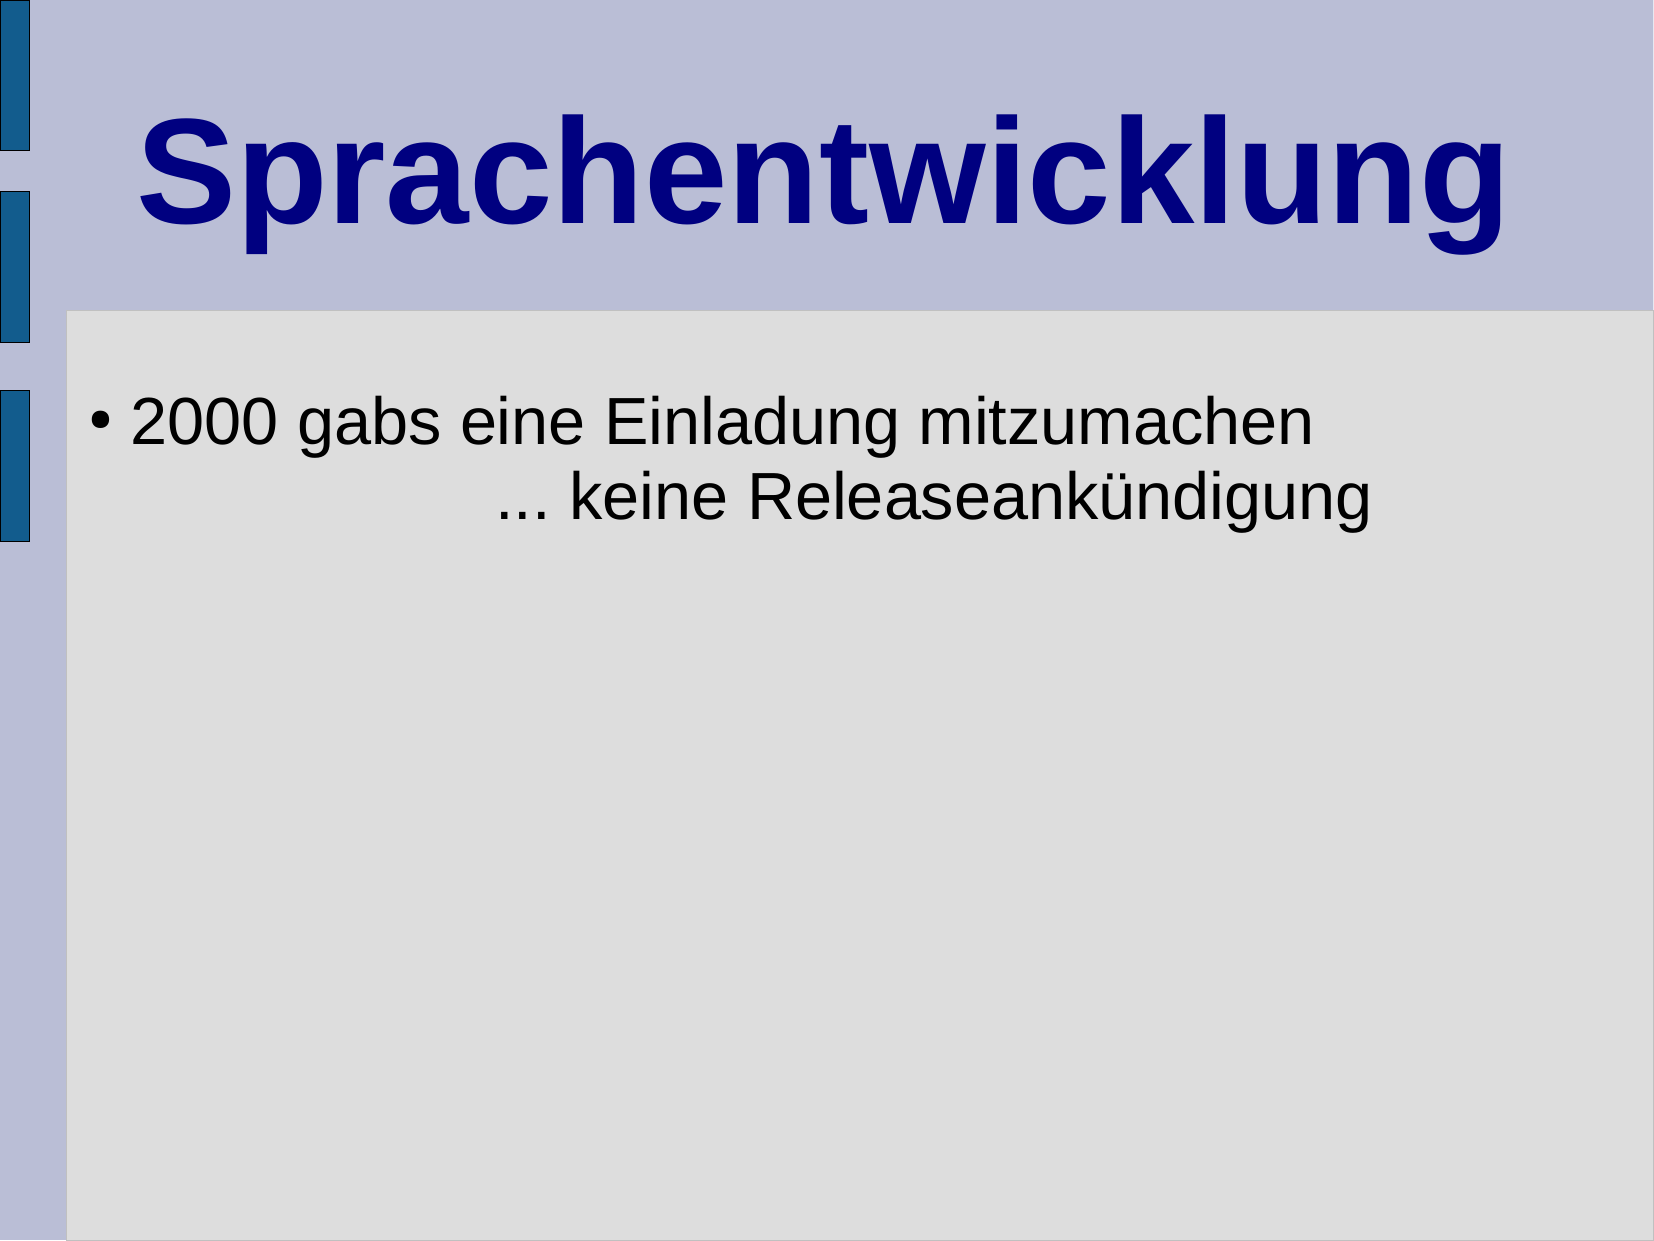

# Sprachentwicklung
 2000 gabs eine Einladung mitzumachen
 ... keine Releaseankündigung